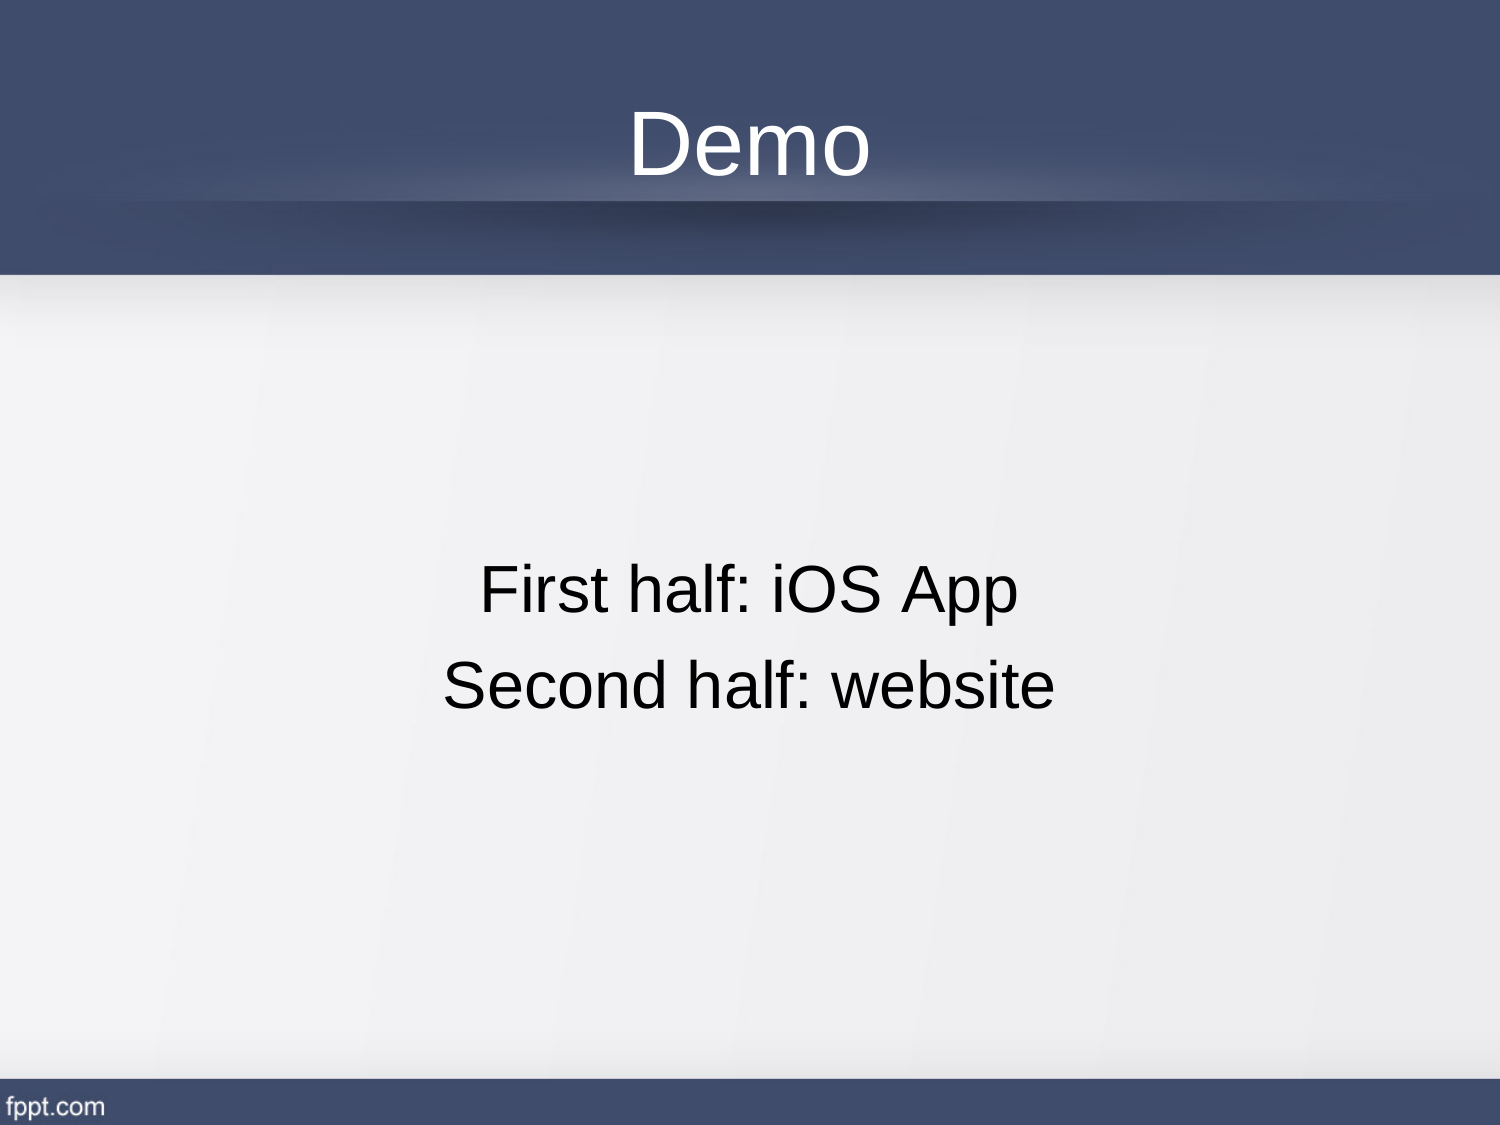

# Demo
First half: iOS App
Second half: website